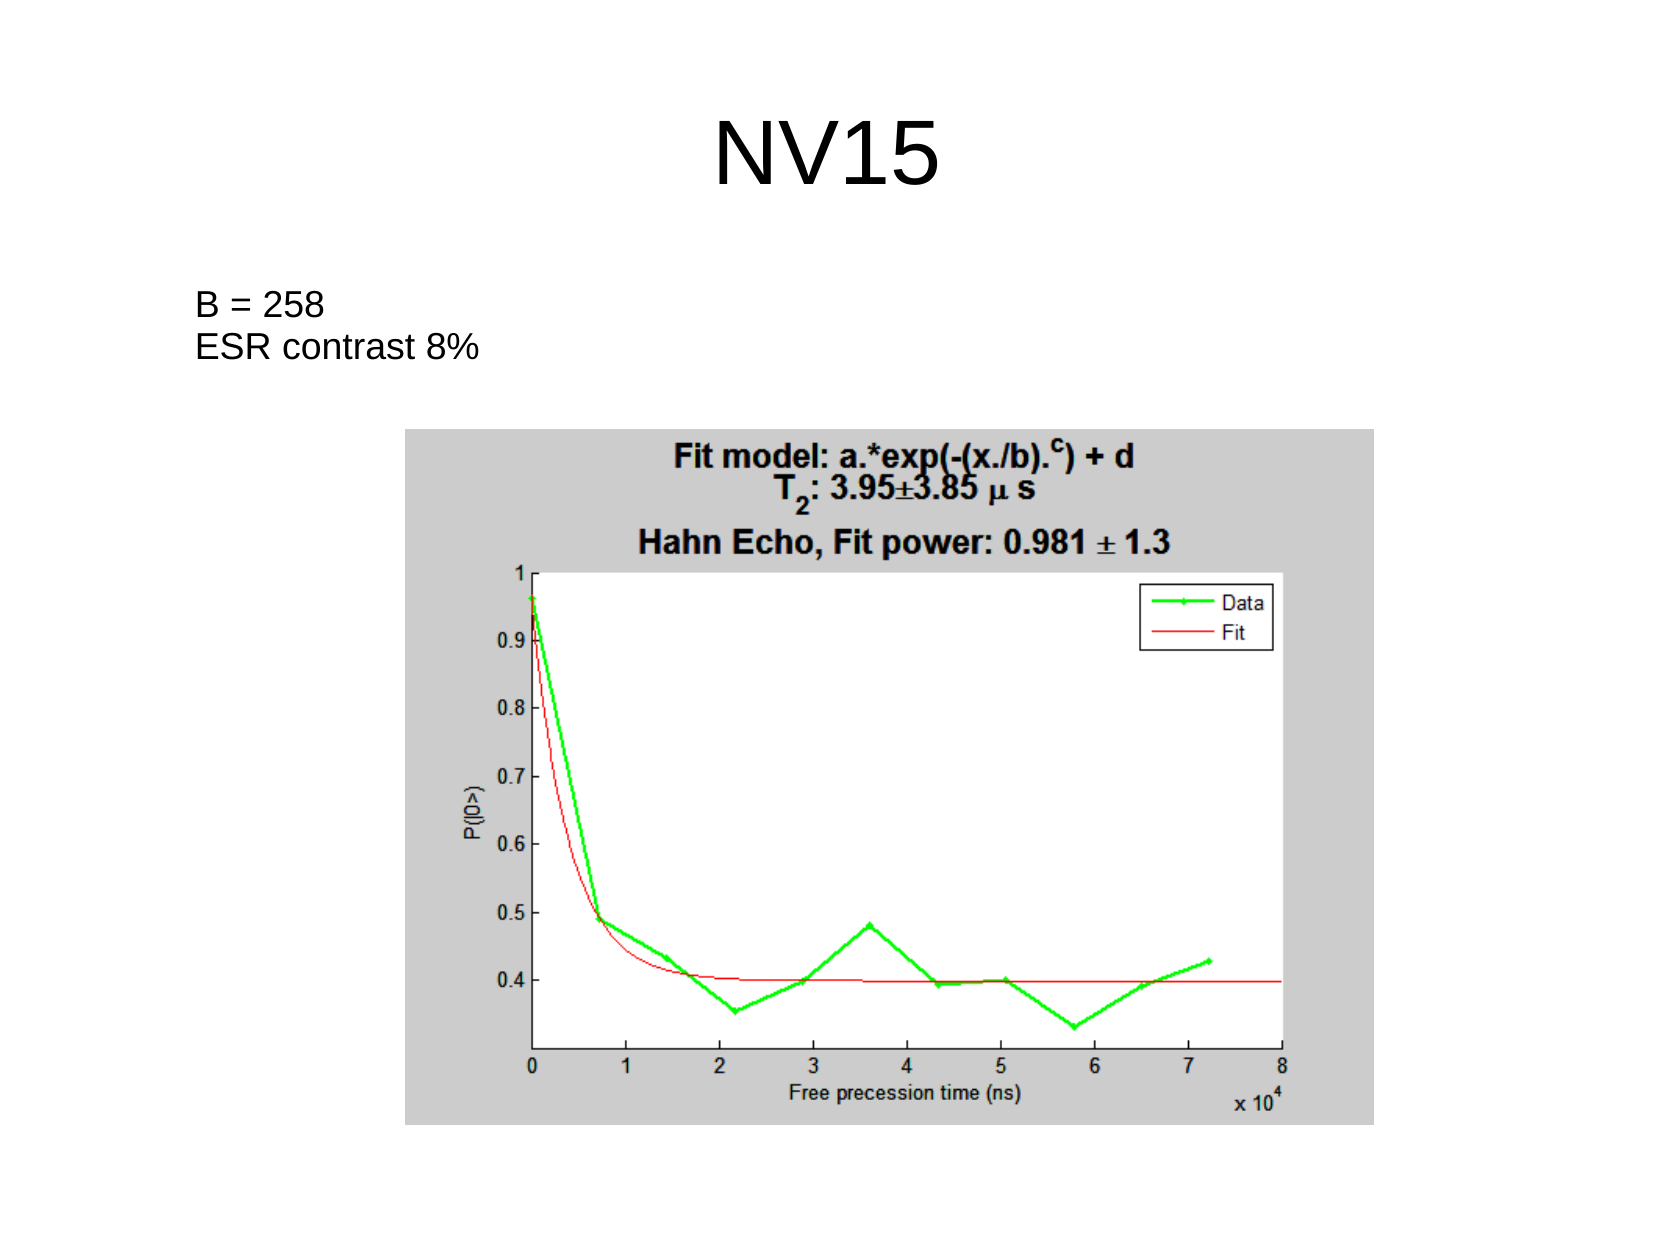

# NV15
B = 258
ESR contrast 8%